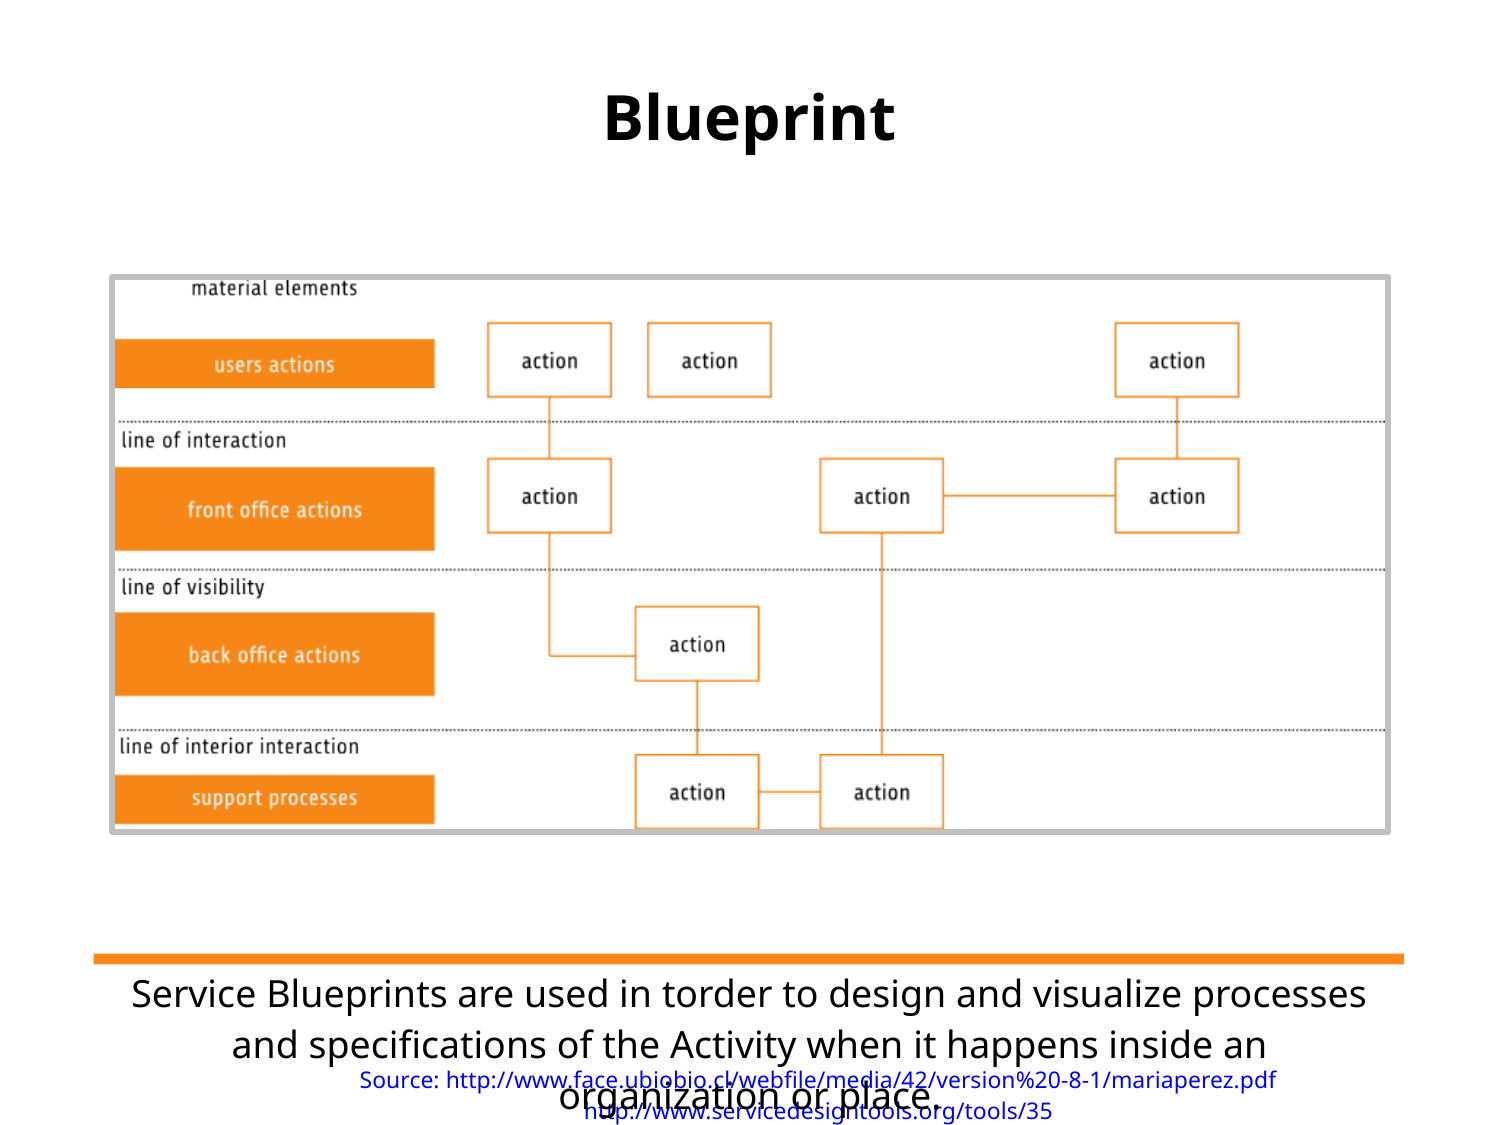

# Blueprint
Service Blueprints are used in torder to design and visualize processes and specifications of the Activity when it happens inside an organization or place.
Source: http://www.face.ubiobio.cl/webfile/media/42/version%20-8-1/mariaperez.pdf
http://www.servicedesigntools.org/tools/35